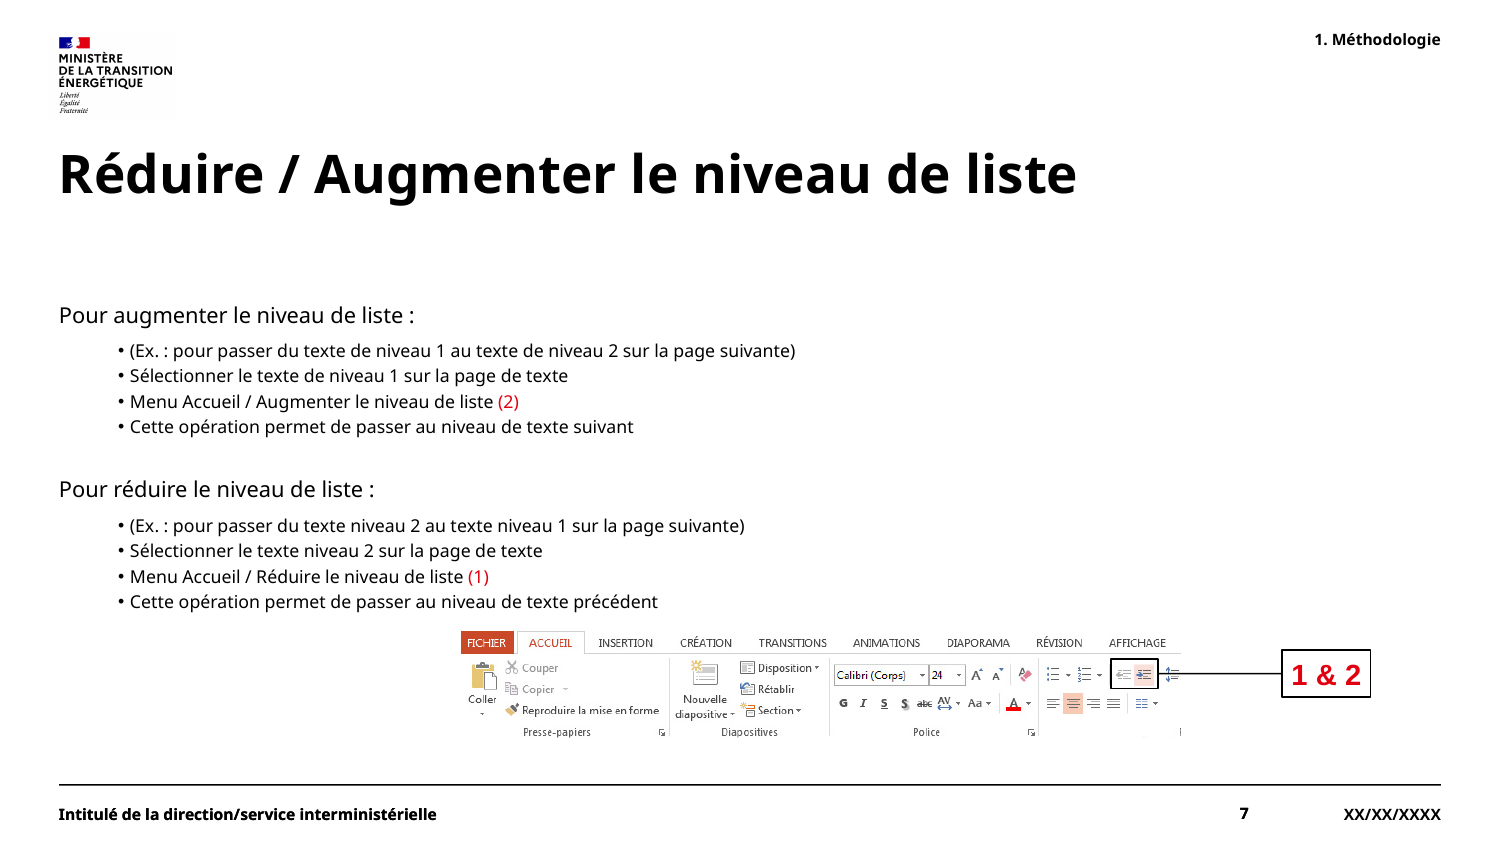

Méthodologie
# Réduire / Augmenter le niveau de liste
Pour augmenter le niveau de liste :
(Ex. : pour passer du texte de niveau 1 au texte de niveau 2 sur la page suivante)
Sélectionner le texte de niveau 1 sur la page de texte
Menu Accueil / Augmenter le niveau de liste (2)
Cette opération permet de passer au niveau de texte suivant
Pour réduire le niveau de liste :
(Ex. : pour passer du texte niveau 2 au texte niveau 1 sur la page suivante)
Sélectionner le texte niveau 2 sur la page de texte
Menu Accueil / Réduire le niveau de liste (1)
Cette opération permet de passer au niveau de texte précédent
1 & 2
Intitulé de la direction/service interministérielle
7
XX/XX/XXXX